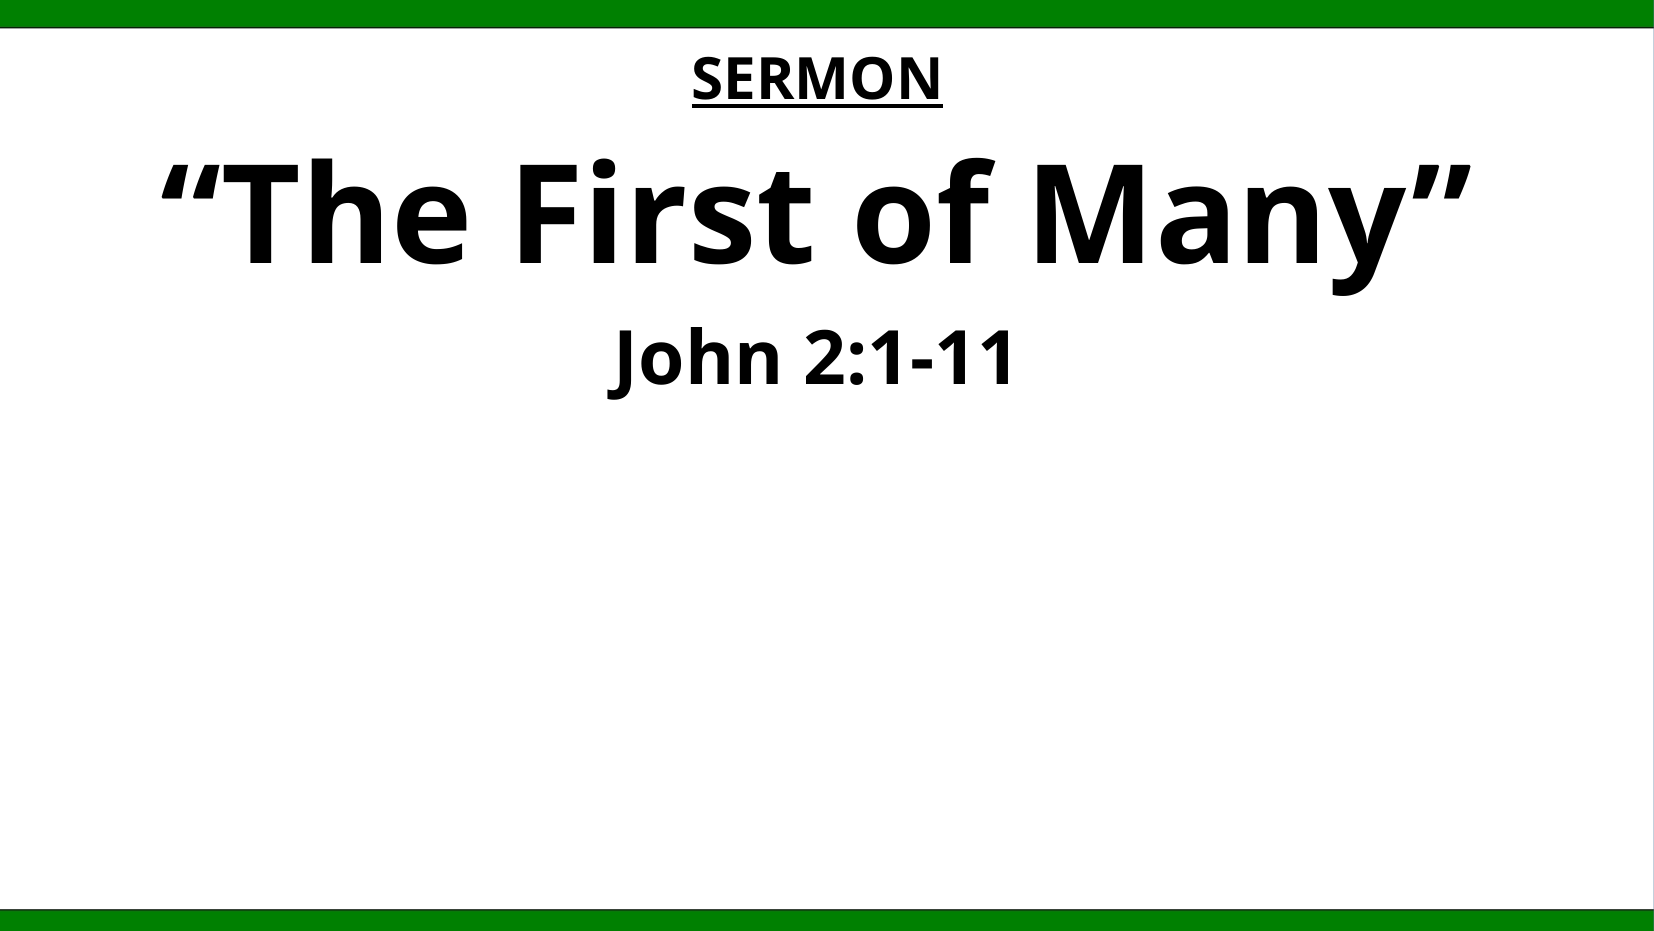

Sermon
“The First of Many”
John 2:1-11